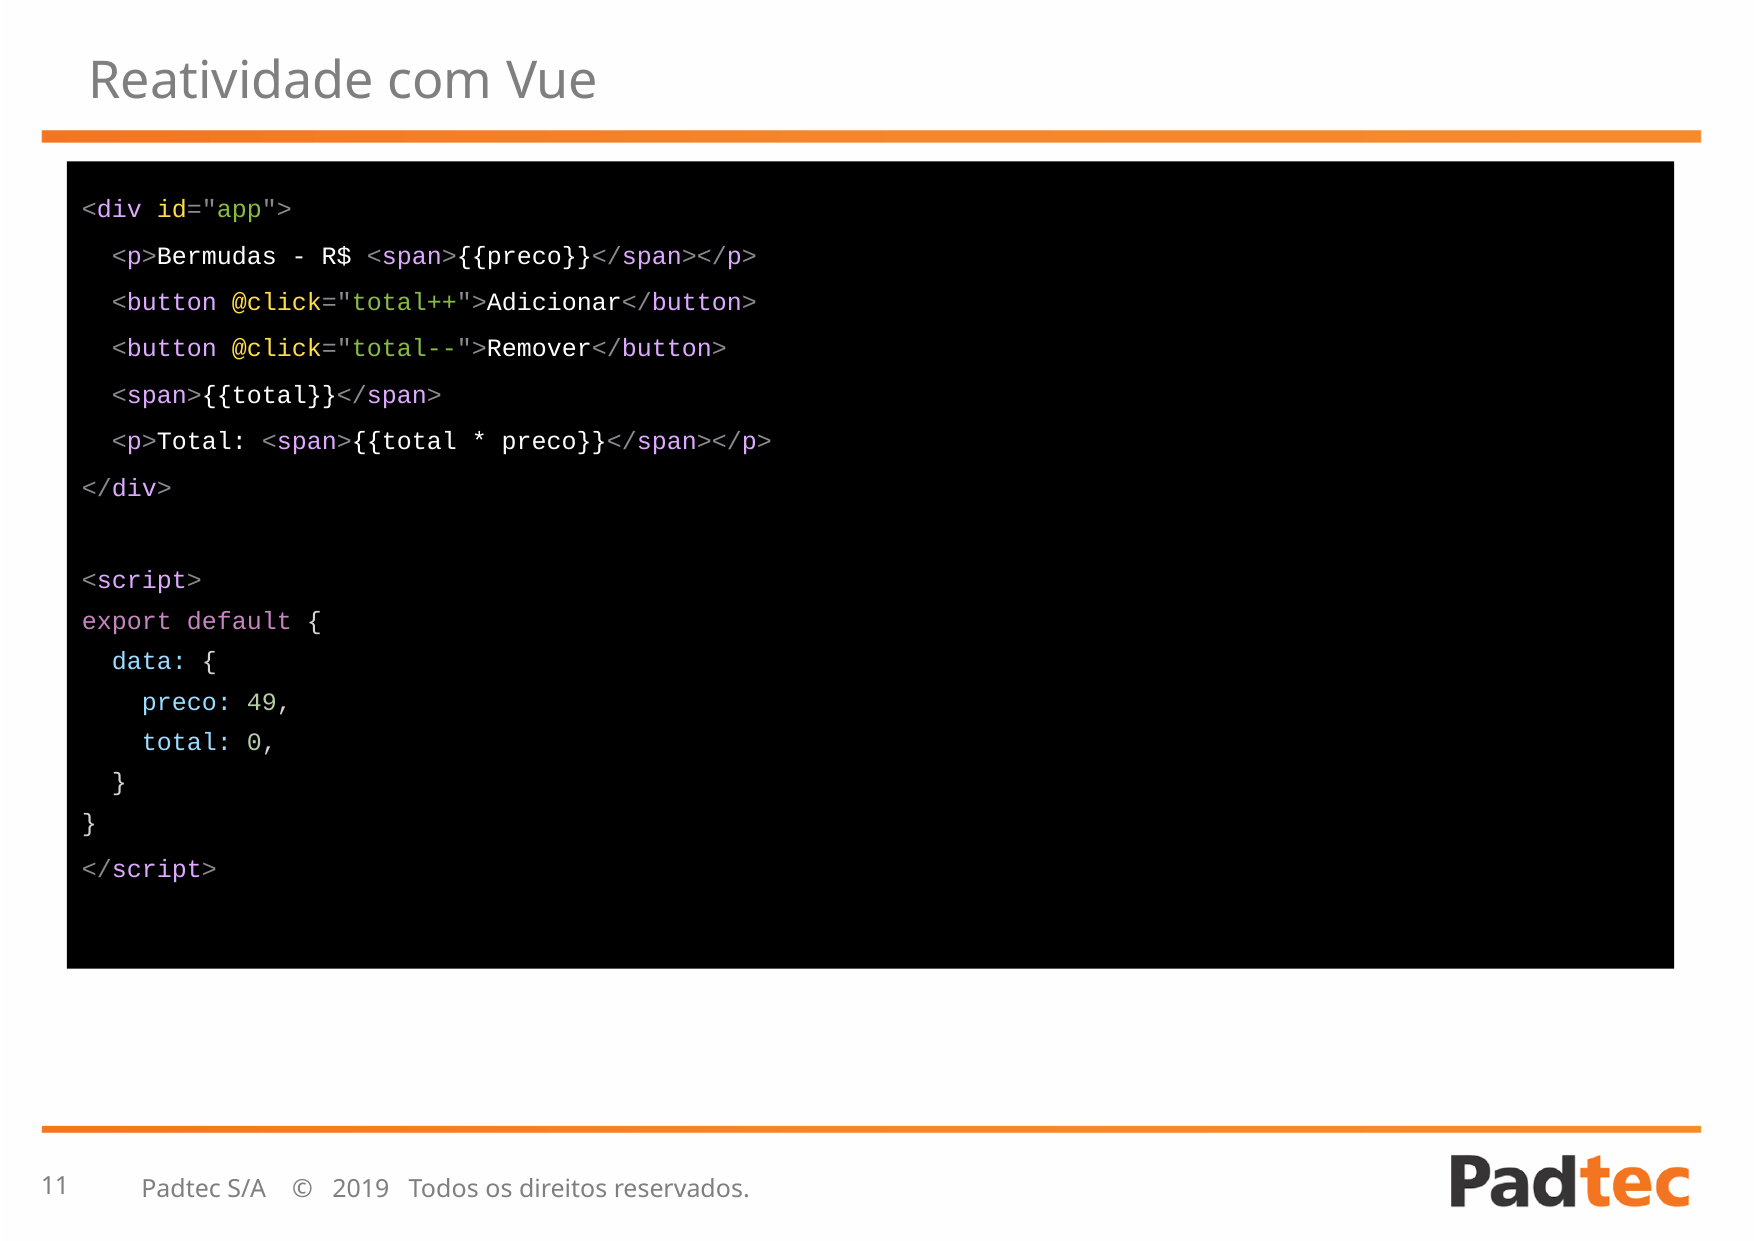

# Reatividade com Vue
<div id="app">
 <p>Bermudas - R$ <span>{{preco}}</span></p>
 <button @click="total++">Adicionar</button>
 <button @click="total--">Remover</button>
 <span>{{total}}</span>
 <p>Total: <span>{{total * preco}}</span></p>
</div>
<script>
export default {
 data: {
 preco: 49,
 total: 0,
 }
}
</script>